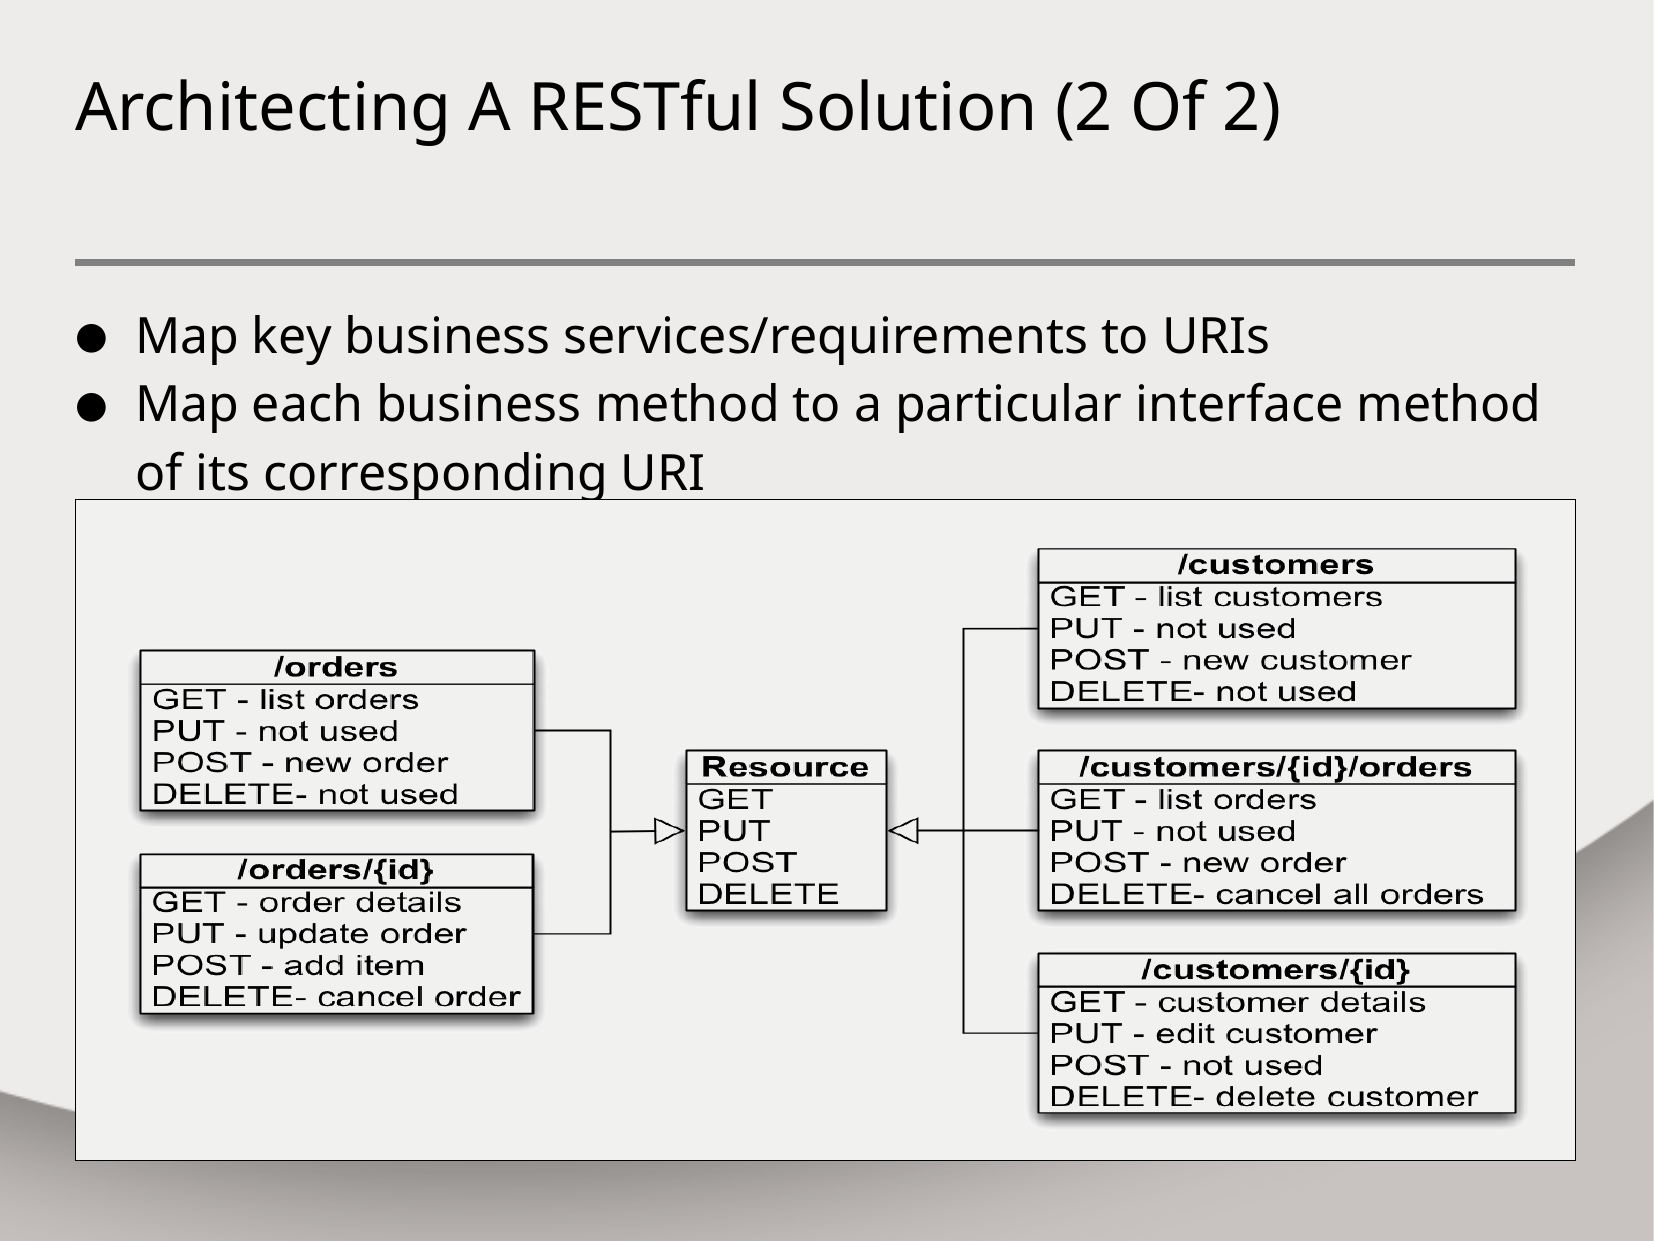

# Architecting A RESTful Solution (2 Of 2)
Map key business services/requirements to URIs
Map each business method to a particular interface method of its corresponding URI